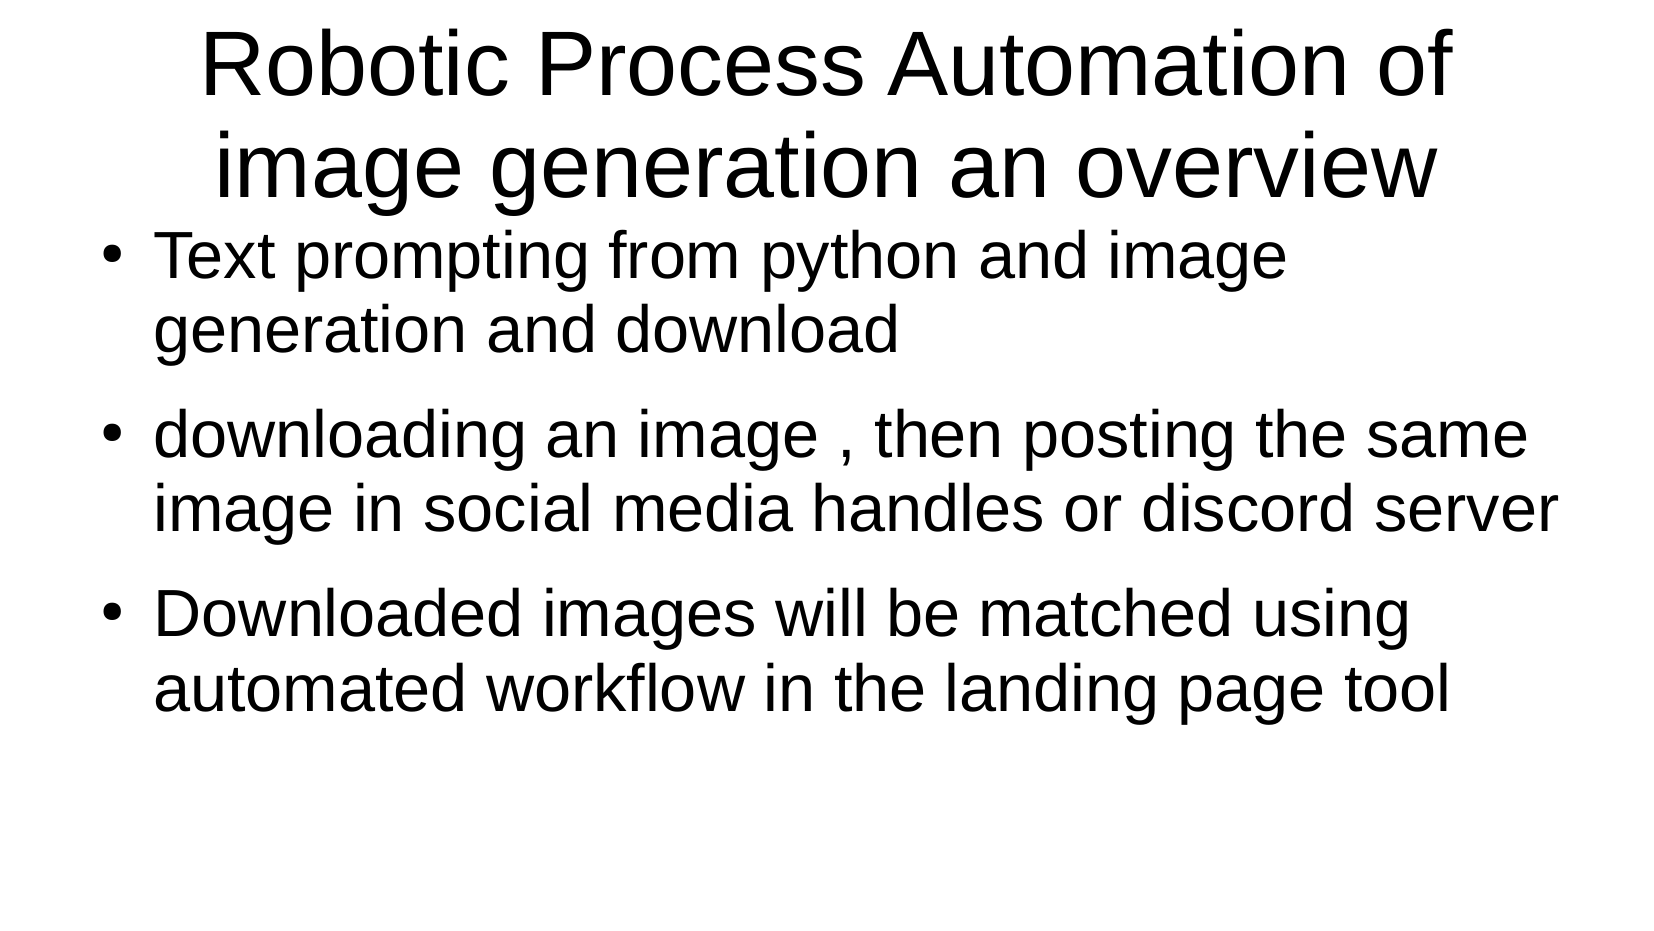

# Robotic Process Automation of image generation an overview
Text prompting from python and image generation and download
downloading an image , then posting the same image in social media handles or discord server
Downloaded images will be matched using automated workflow in the landing page tool